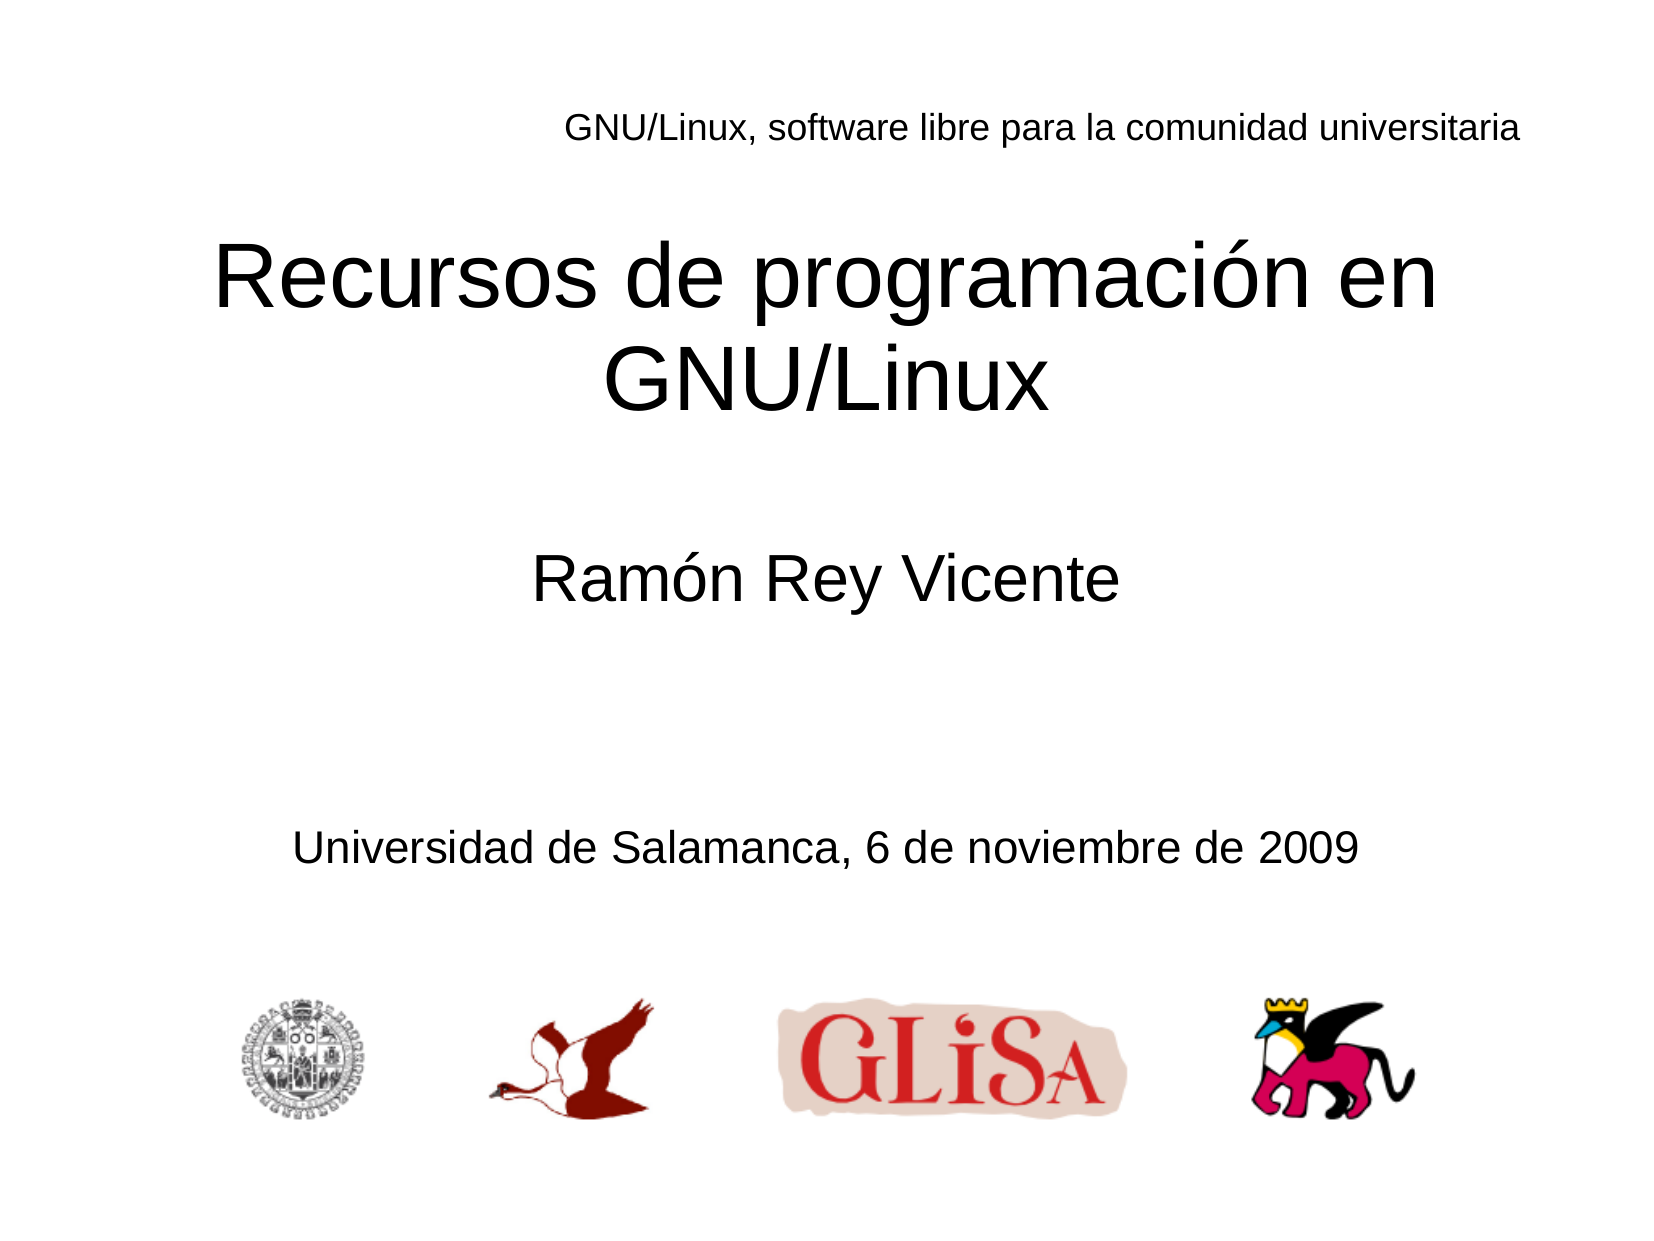

GNU/Linux, software libre para la comunidad universitaria
Recursos de programación en GNU/Linux
Ramón Rey Vicente
Universidad de Salamanca, 6 de noviembre de 2009